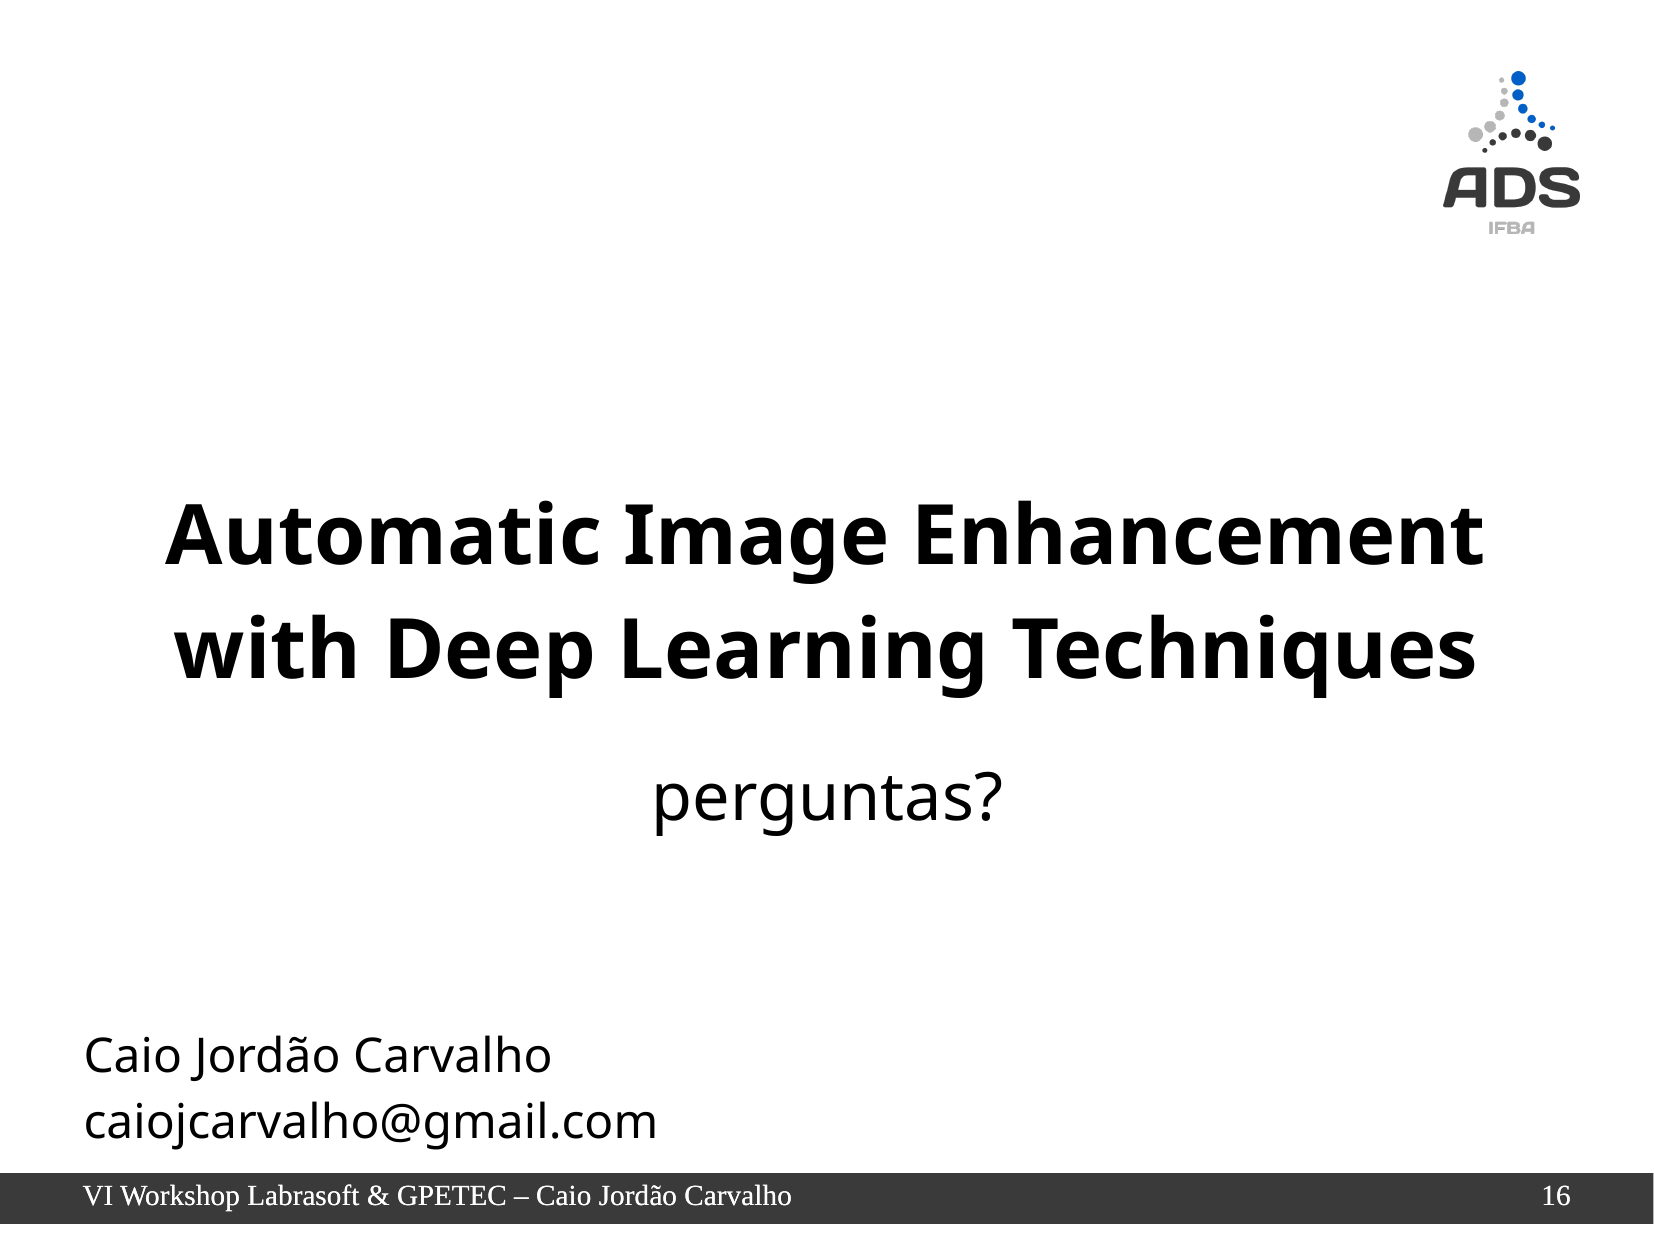

Automatic Image Enhancement with Deep Learning Techniques
perguntas?
Caio Jordão Carvalho
caiojcarvalho@gmail.com